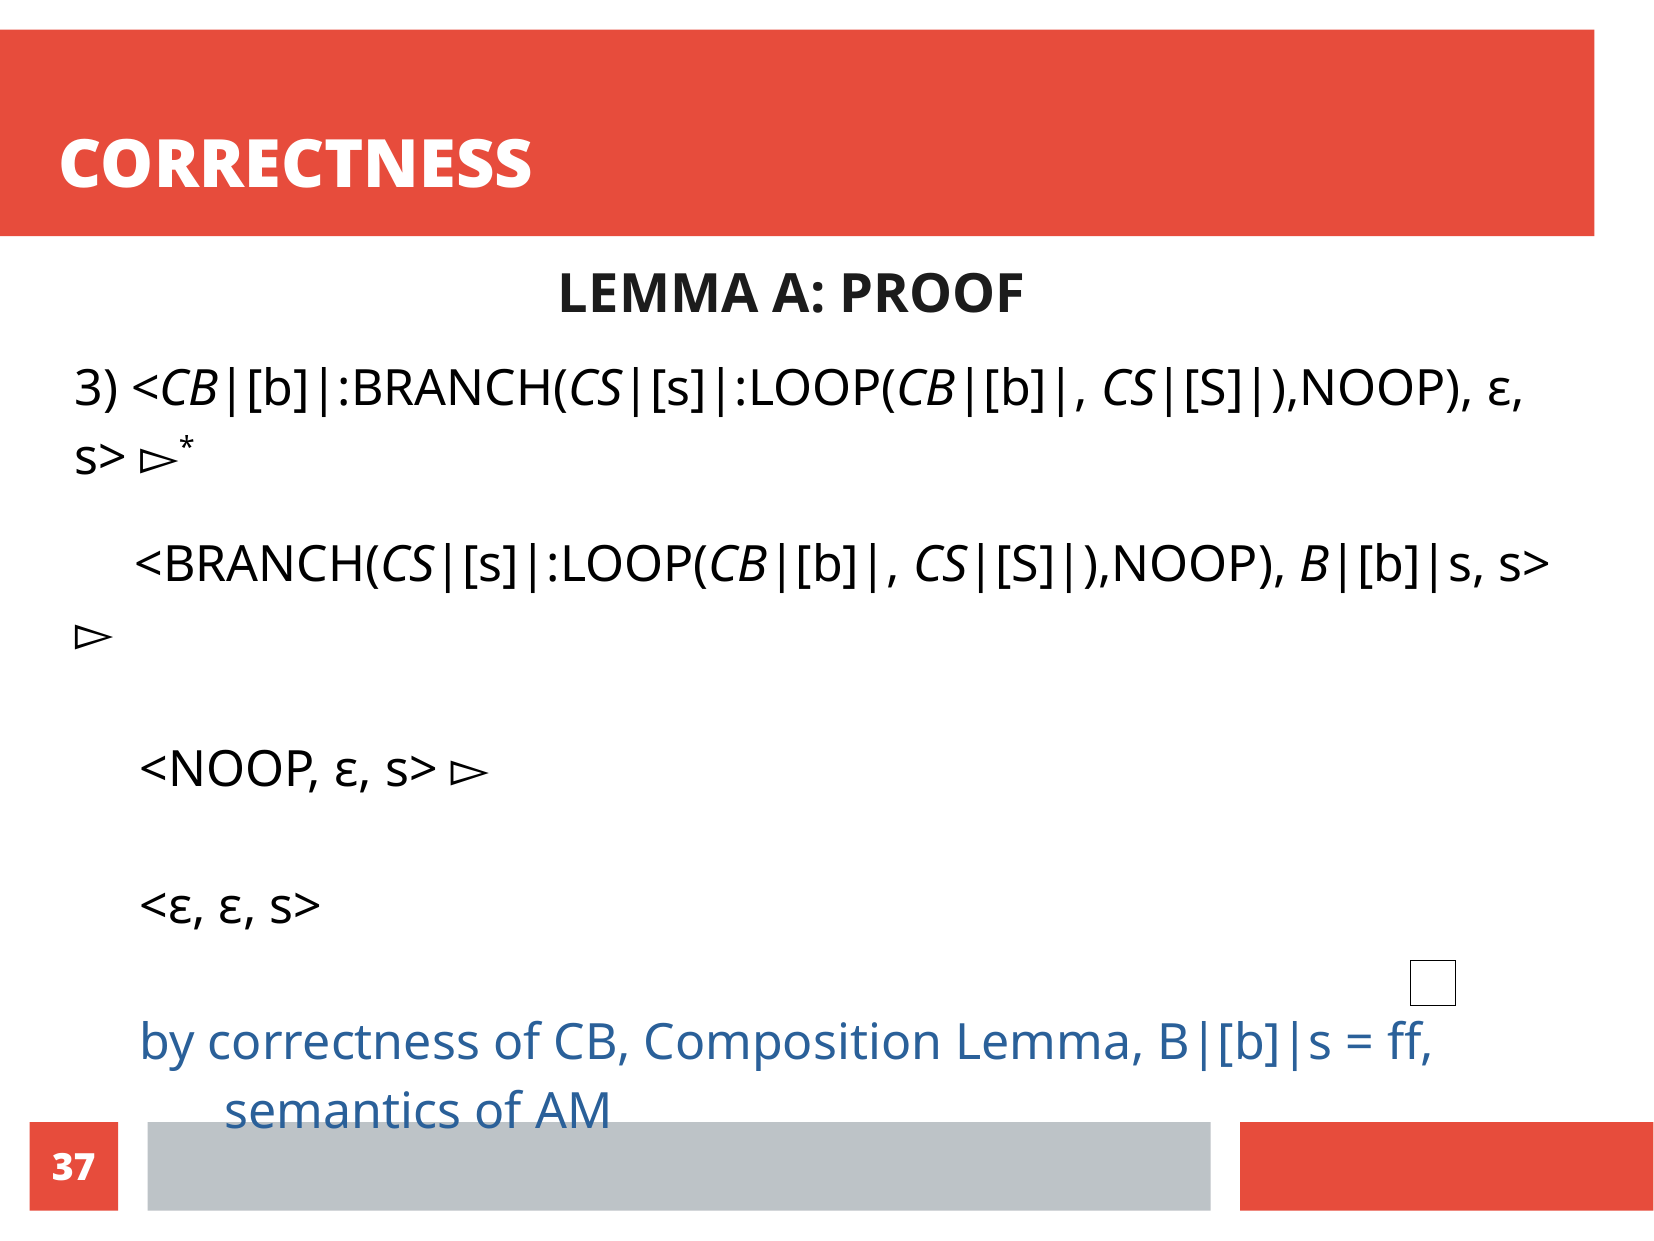

# CORRECTNESS
LEMMA A: PROOF
3) <CB|[b]|:BRANCH(CS|[s]|:LOOP(CB|[b]|, CS|[S]|),NOOP), ε, s> ▻*
 <BRANCH(CS|[s]|:LOOP(CB|[b]|, CS|[S]|),NOOP), B|[b]|s, s> ▻
 <NOOP, ε, s> ▻
 <ε, ε, s>
 by correctness of CB, Composition Lemma, B|[b]|s = ff, 	 	 	semantics of AM
37